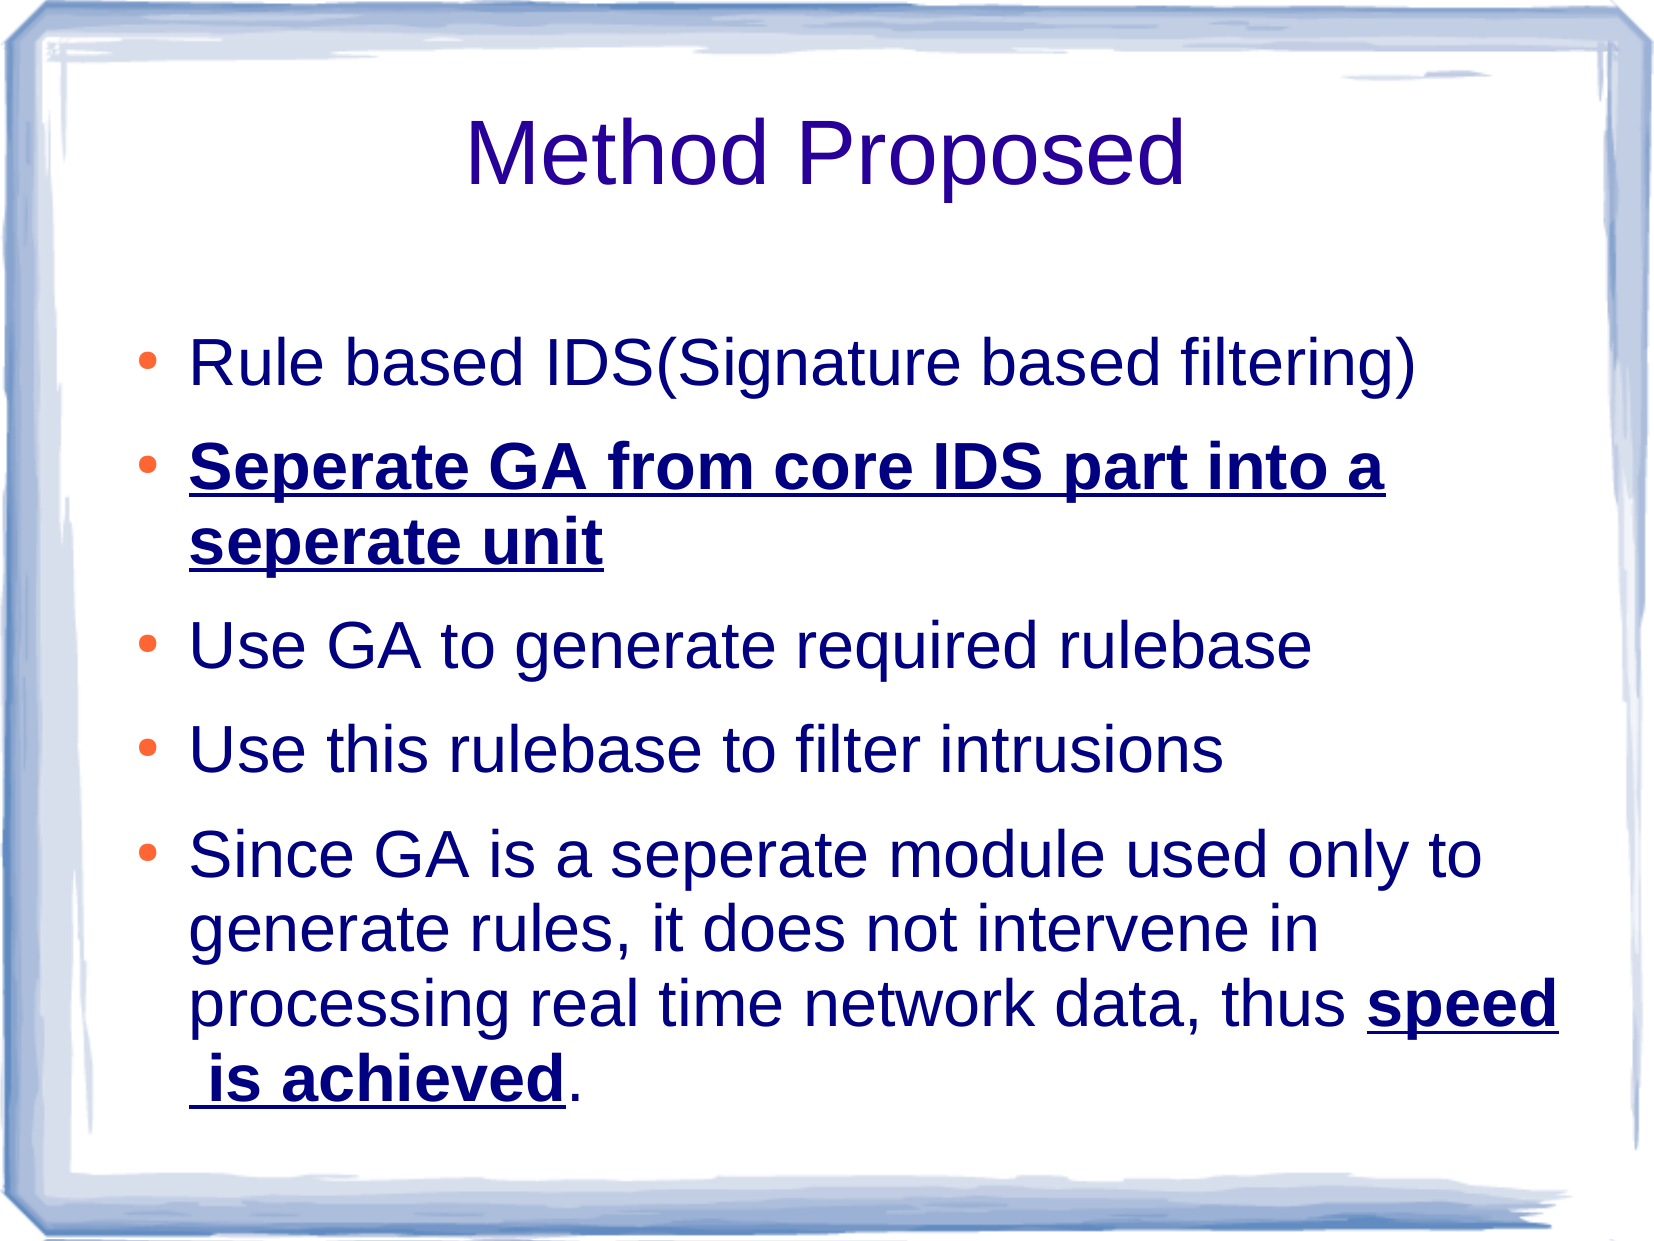

# Method Proposed
Rule based IDS(Signature based filtering)
Seperate GA from core IDS part into a seperate unit
Use GA to generate required rulebase
Use this rulebase to filter intrusions
Since GA is a seperate module used only to generate rules, it does not intervene in processing real time network data, thus speed is achieved.